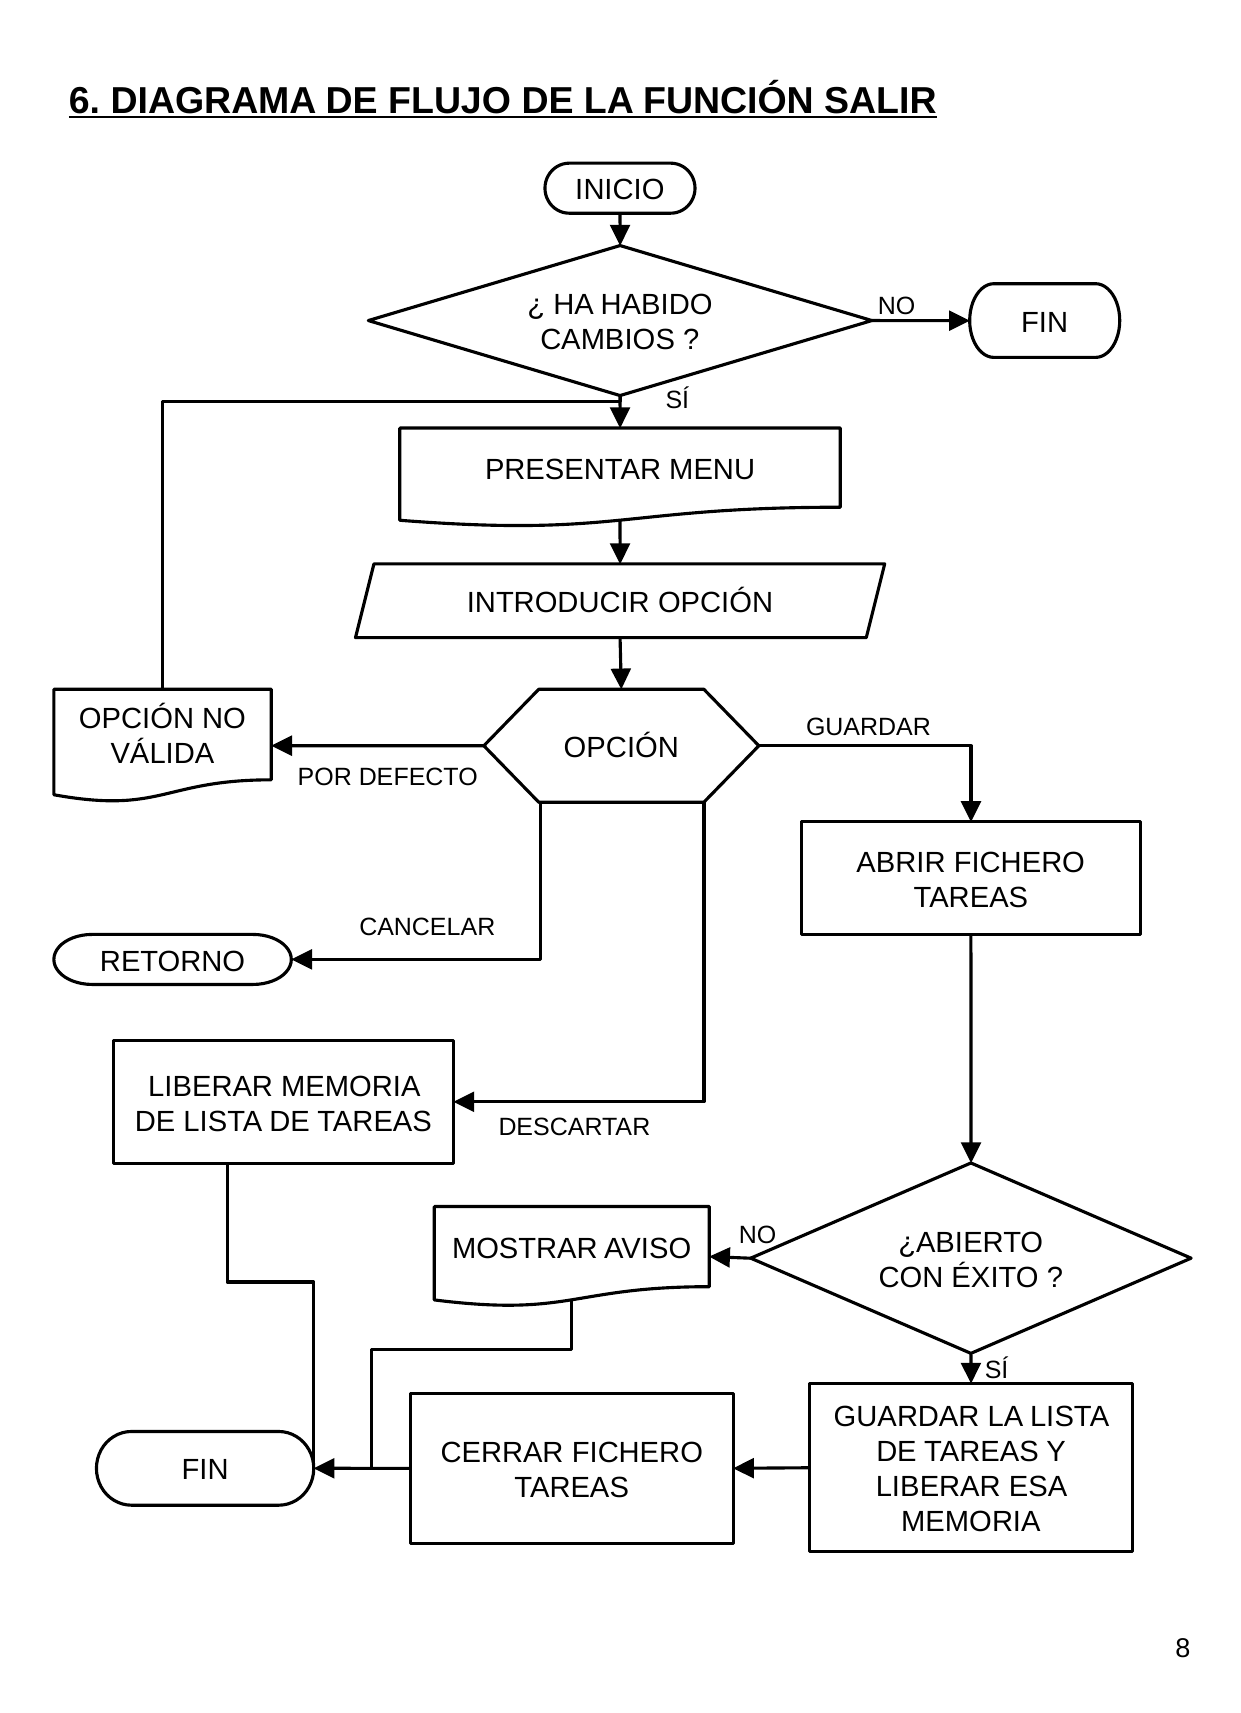

6. DIAGRAMA DE FLUJO DE LA FUNCIÓN SALIR
INICIO
¿ HA HABIDO CAMBIOS ?
NO
FIN
SÍ
PRESENTAR MENU
INTRODUCIR OPCIÓN
OPCIÓN NO VÁLIDA
OPCIÓN
GUARDAR
POR DEFECTO
ABRIR FICHERO TAREAS
CANCELAR
RETORNO
LIBERAR MEMORIA DE LISTA DE TAREAS
DESCARTAR
¿ABIERTO CON ÉXITO ?
NO
MOSTRAR AVISO
SÍ
GUARDAR LA LISTA DE TAREAS Y LIBERAR ESA MEMORIA
CERRAR FICHERO TAREAS
FIN
8